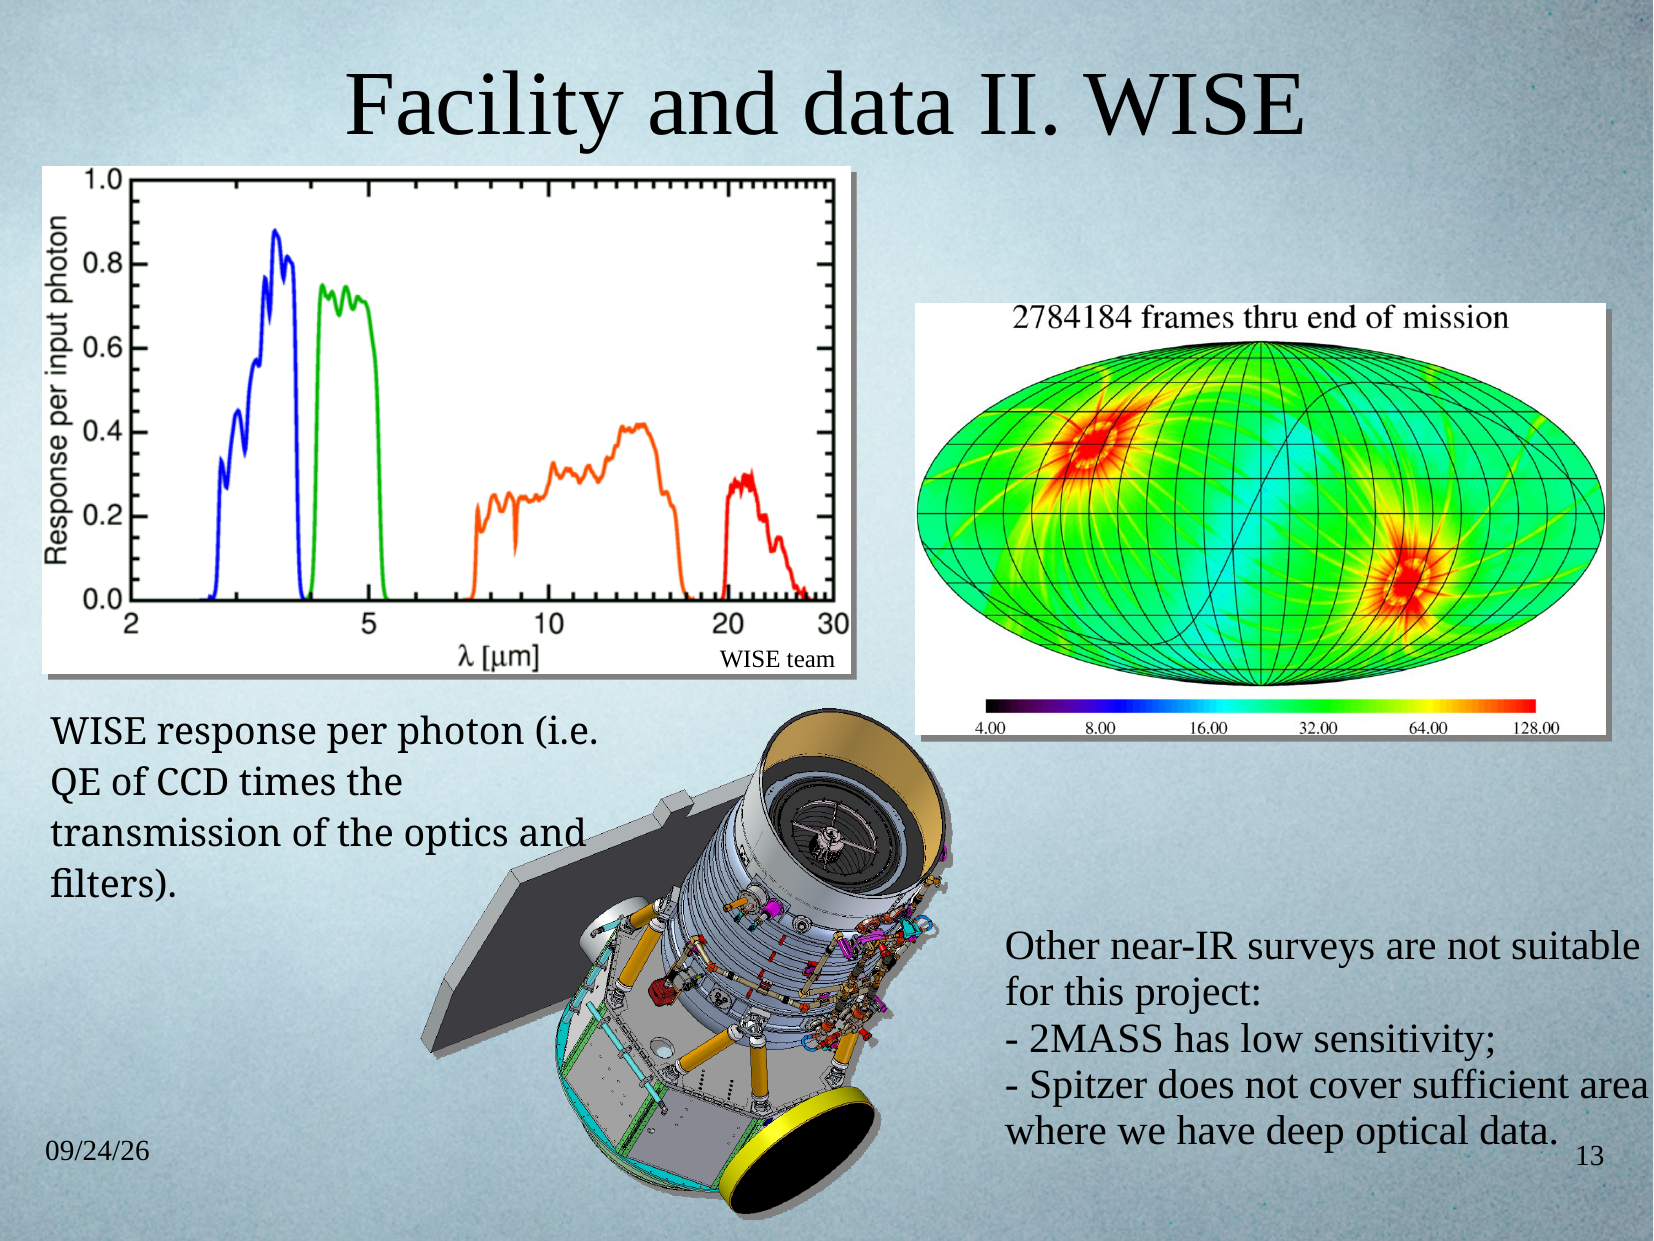

# Facility and data II. WISE
WISE team
WISE response per photon (i.e. QE of CCD times the transmission of the optics and filters).
Other near-IR surveys are not suitable for this project:
- 2MASS has low sensitivity;
- Spitzer does not cover sufficient area where we have deep optical data.
13